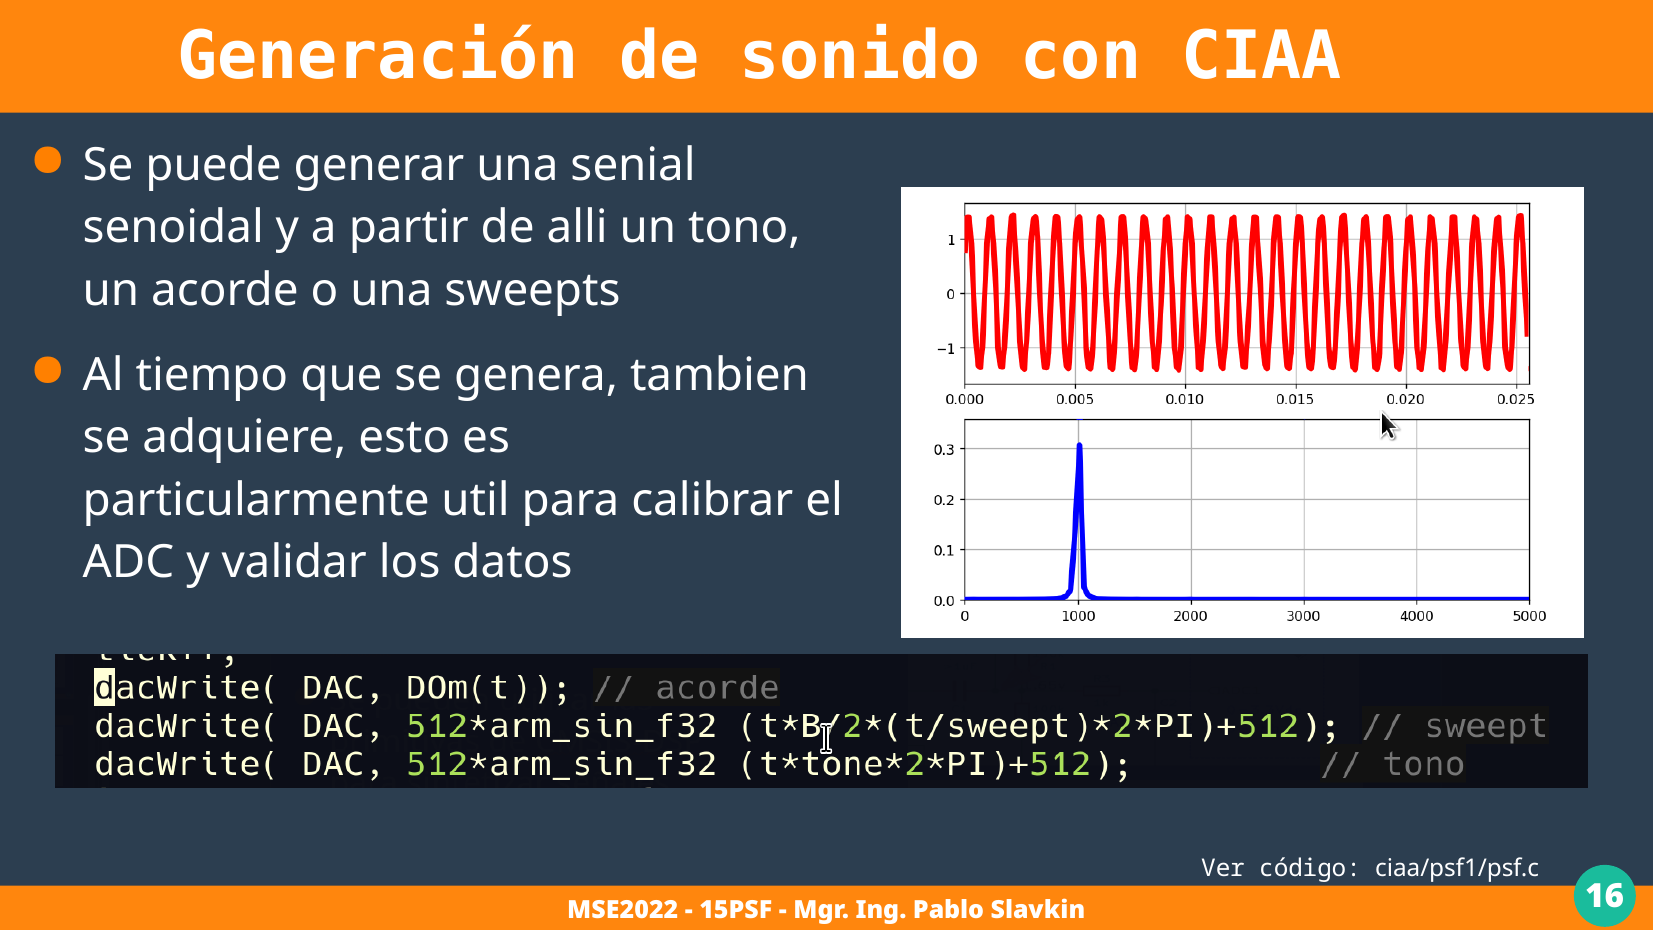

# Generación de sonido con CIAA
Se puede generar una senial senoidal y a partir de alli un tono, un acorde o una sweepts
Al tiempo que se genera, tambien se adquiere, esto es particularmente util para calibrar el ADC y validar los datos
Ver código: ciaa/psf1/psf.c
MSE2022 - 15PSF - Mgr. Ing. Pablo Slavkin